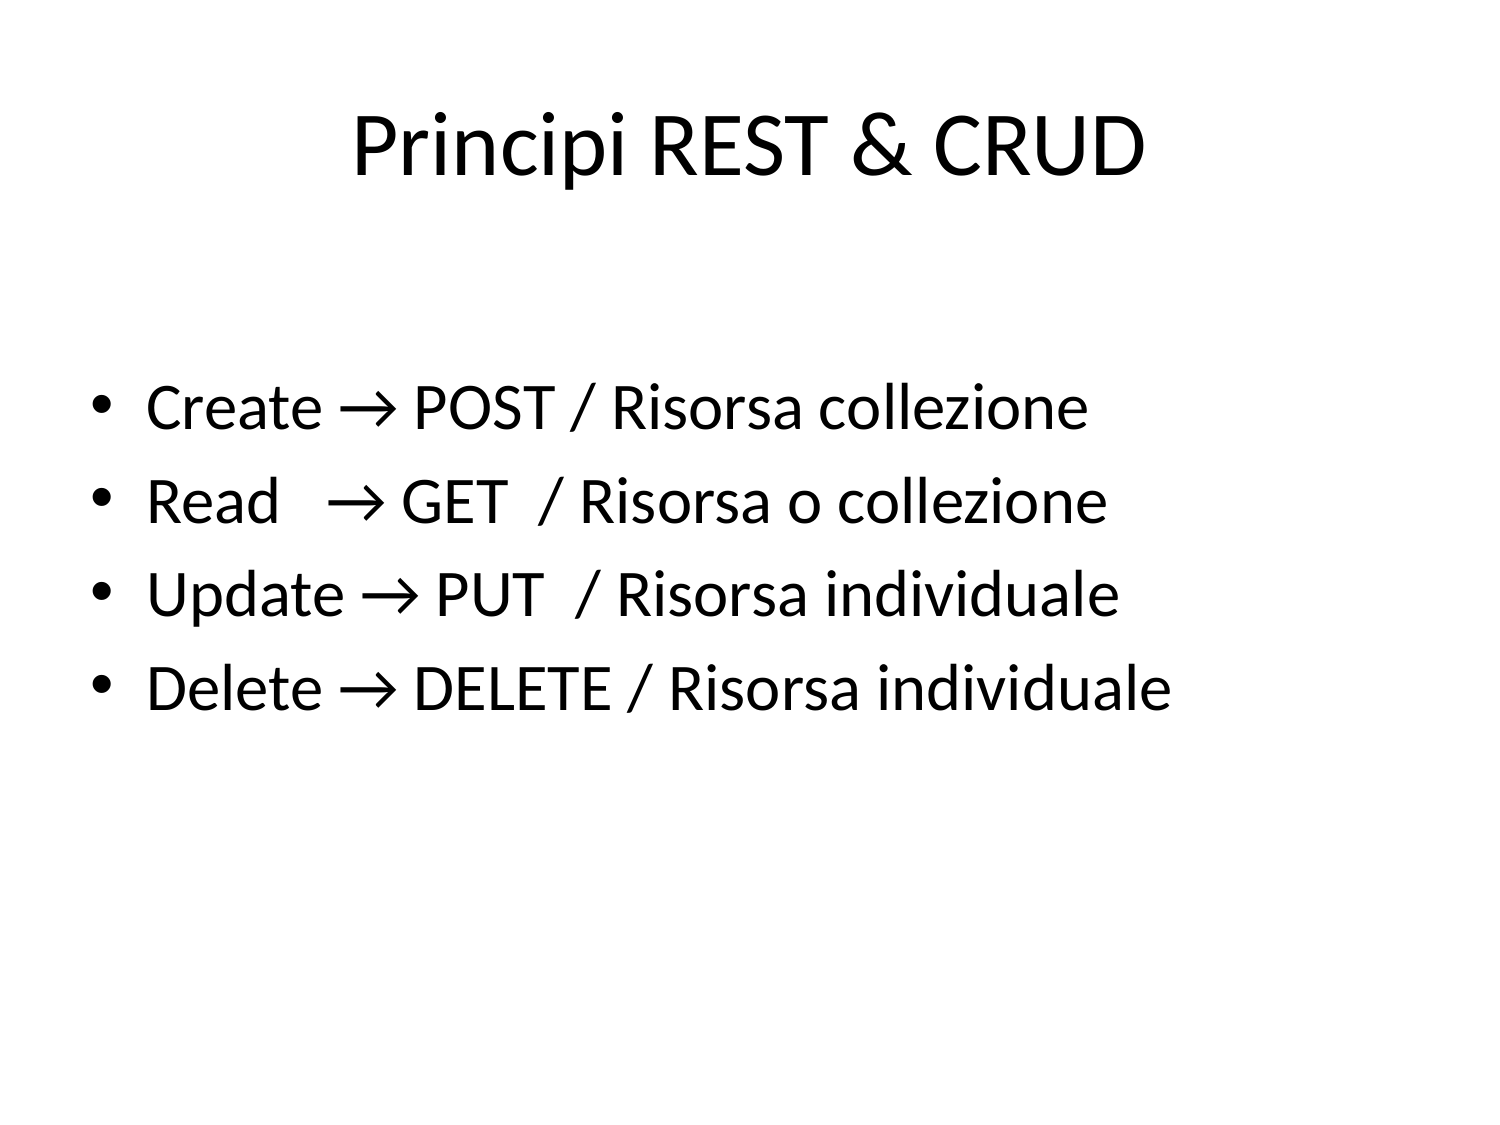

# Principi REST & CRUD
Create → POST / Risorsa collezione
Read → GET / Risorsa o collezione
Update → PUT / Risorsa individuale
Delete → DELETE / Risorsa individuale